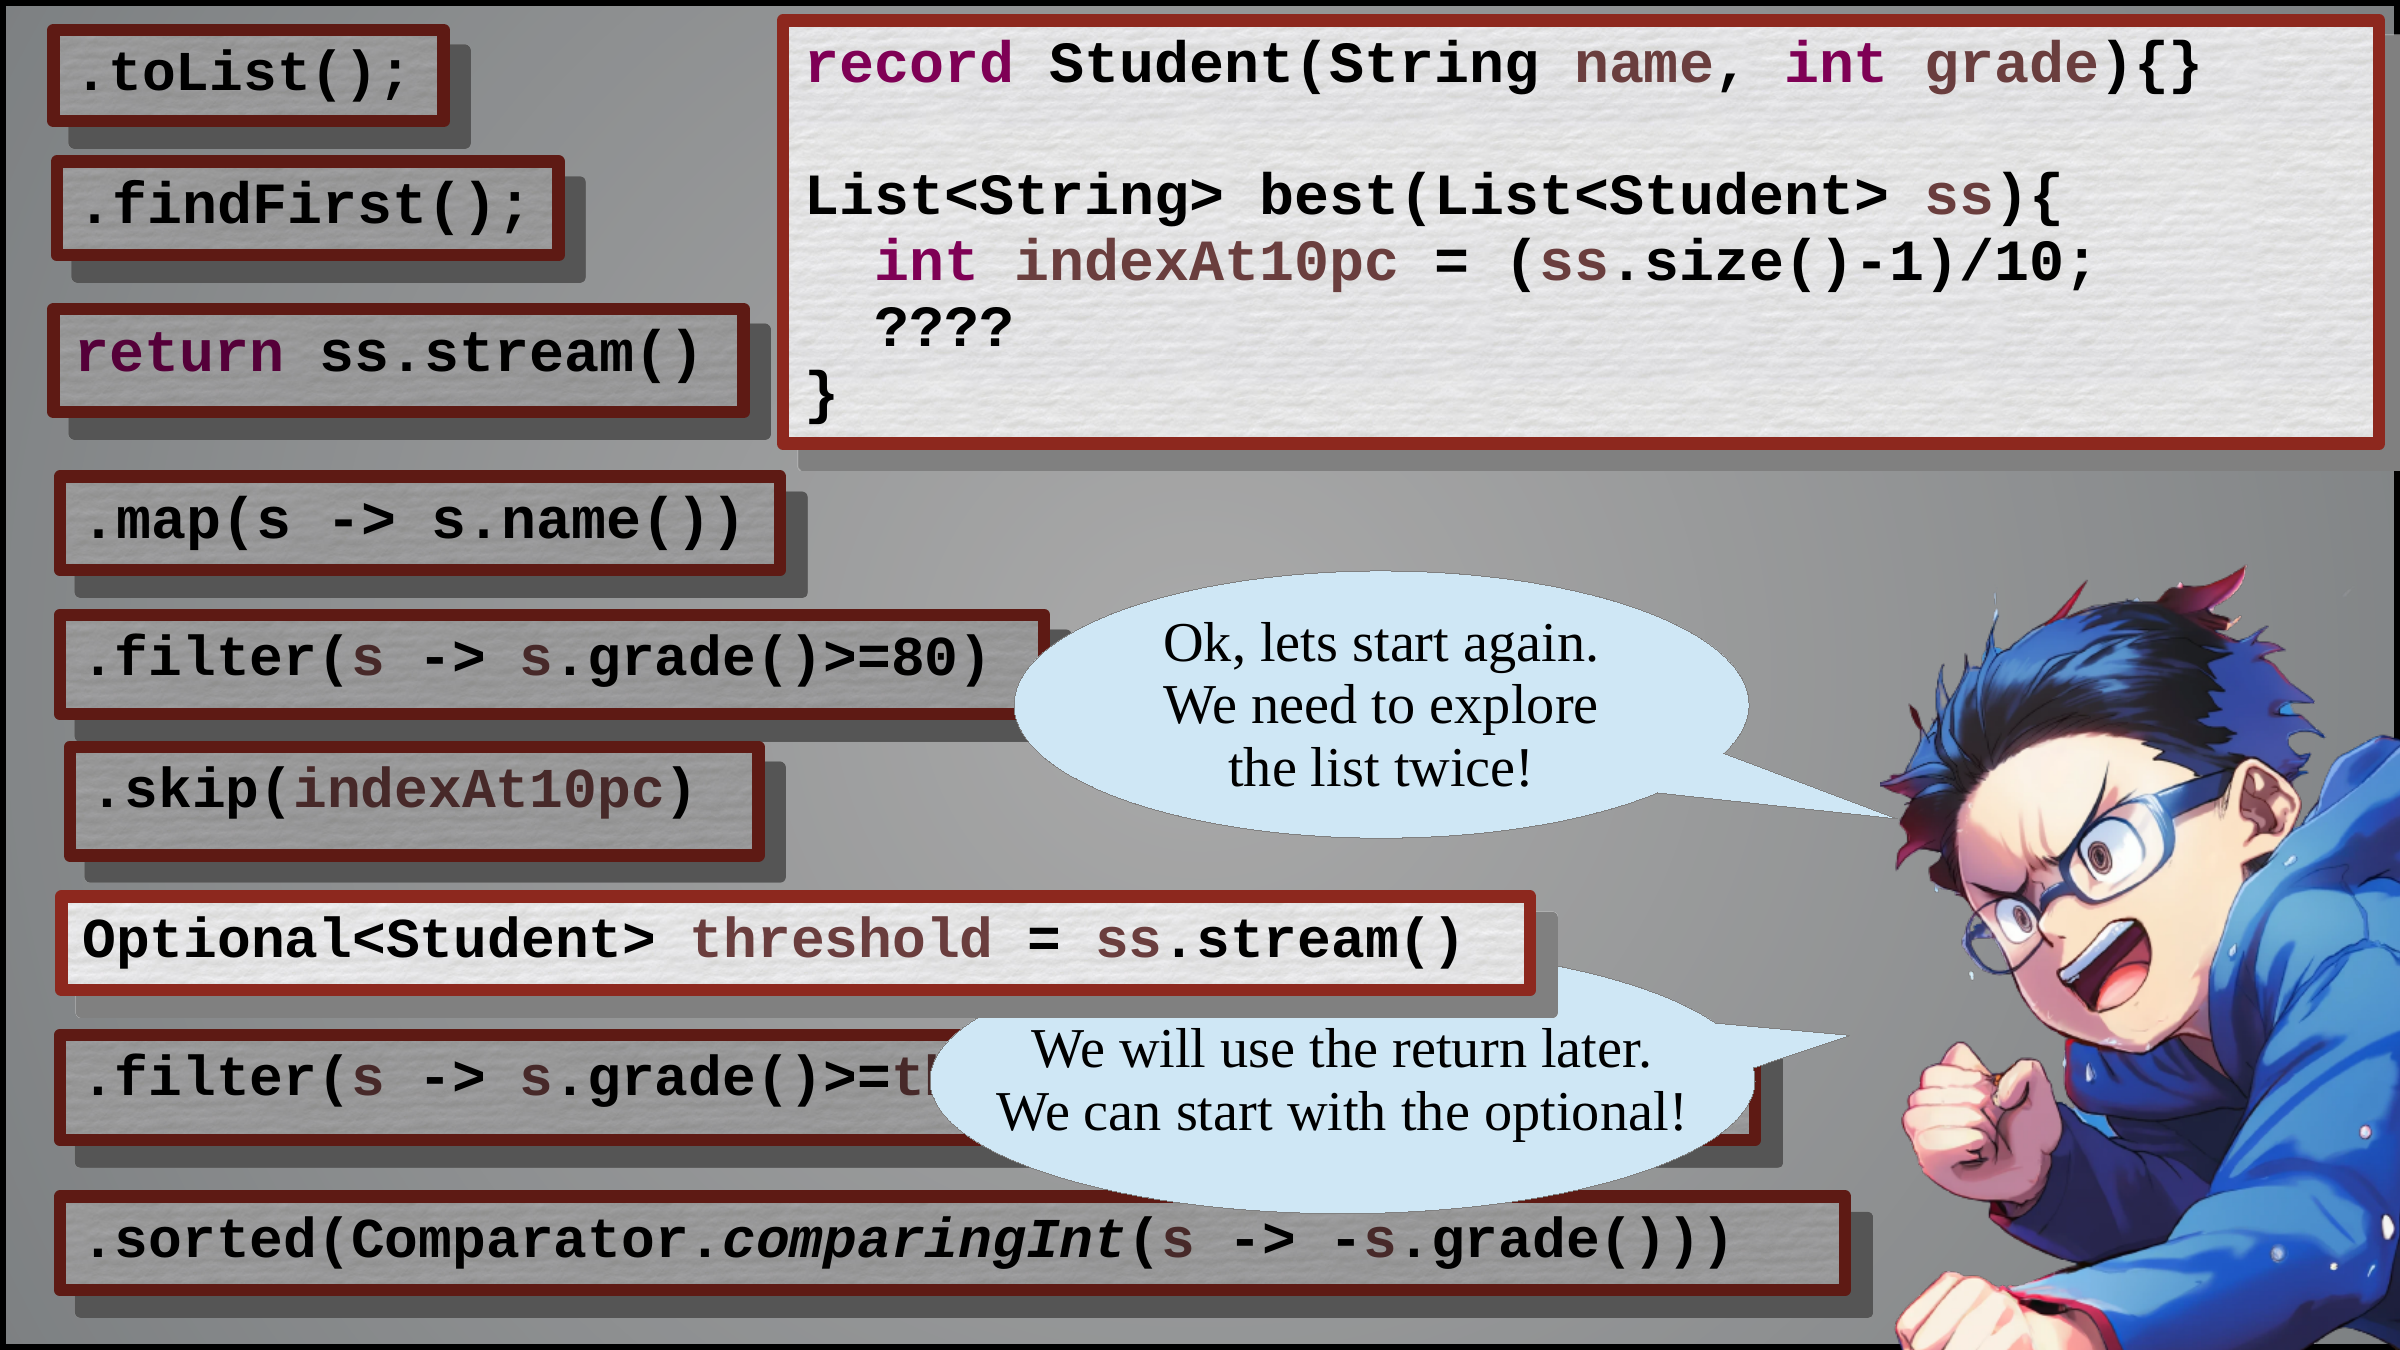

record Student(String name, int grade){}
List<String> best(List<Student> ss){
 int indexAt10pc = (ss.size()-1)/10;
 ????
}
.toList();
.findFirst();
return ss.stream()
.map(s -> s.name())
Ok, lets start again.
We need to explore
the list twice!
.filter(s -> s.grade()>=80)
.skip(indexAt10pc)
Optional<Student> threshold = ss.stream()
We will use the return later.
We can start with the optional!
.filter(s -> s.grade()>=threshold.get().grade())
.sorted(Comparator.comparingInt(s -> -s.grade()))